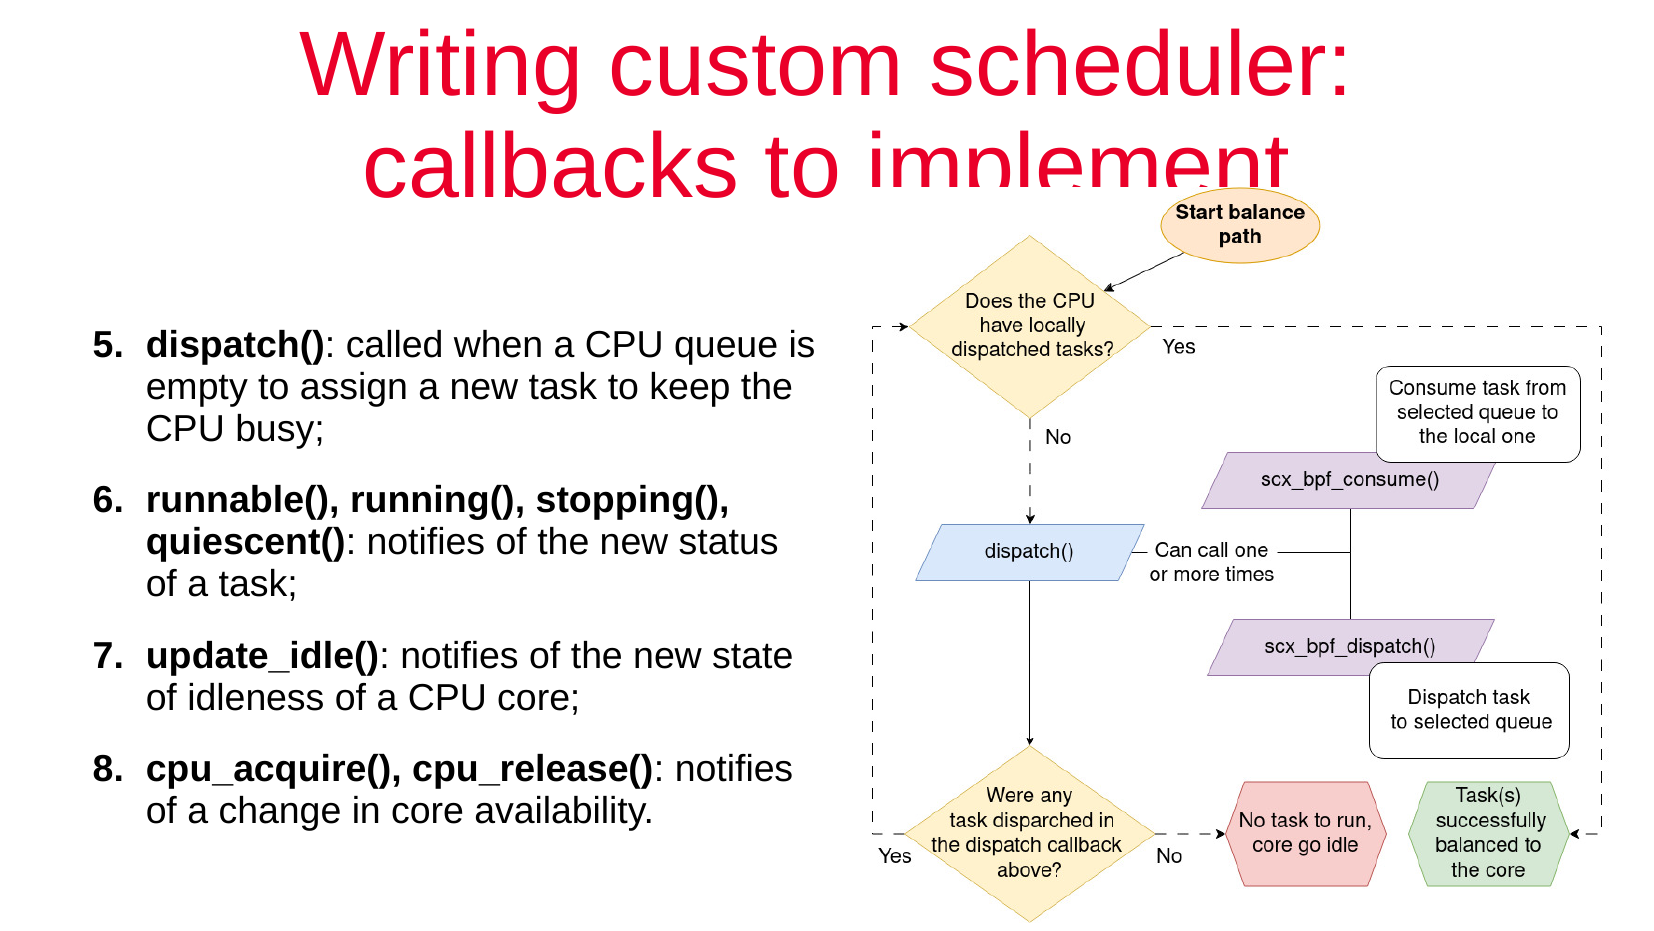

# Writing custom scheduler: callbacks to implement
dispatch(): called when a CPU queue is empty to assign a new task to keep the CPU busy;
runnable(), running(), stopping(), quiescent(): notifies of the new status of a task;
update_idle(): notifies of the new state of idleness of a CPU core;
cpu_acquire(), cpu_release(): notifies of a change in core availability.